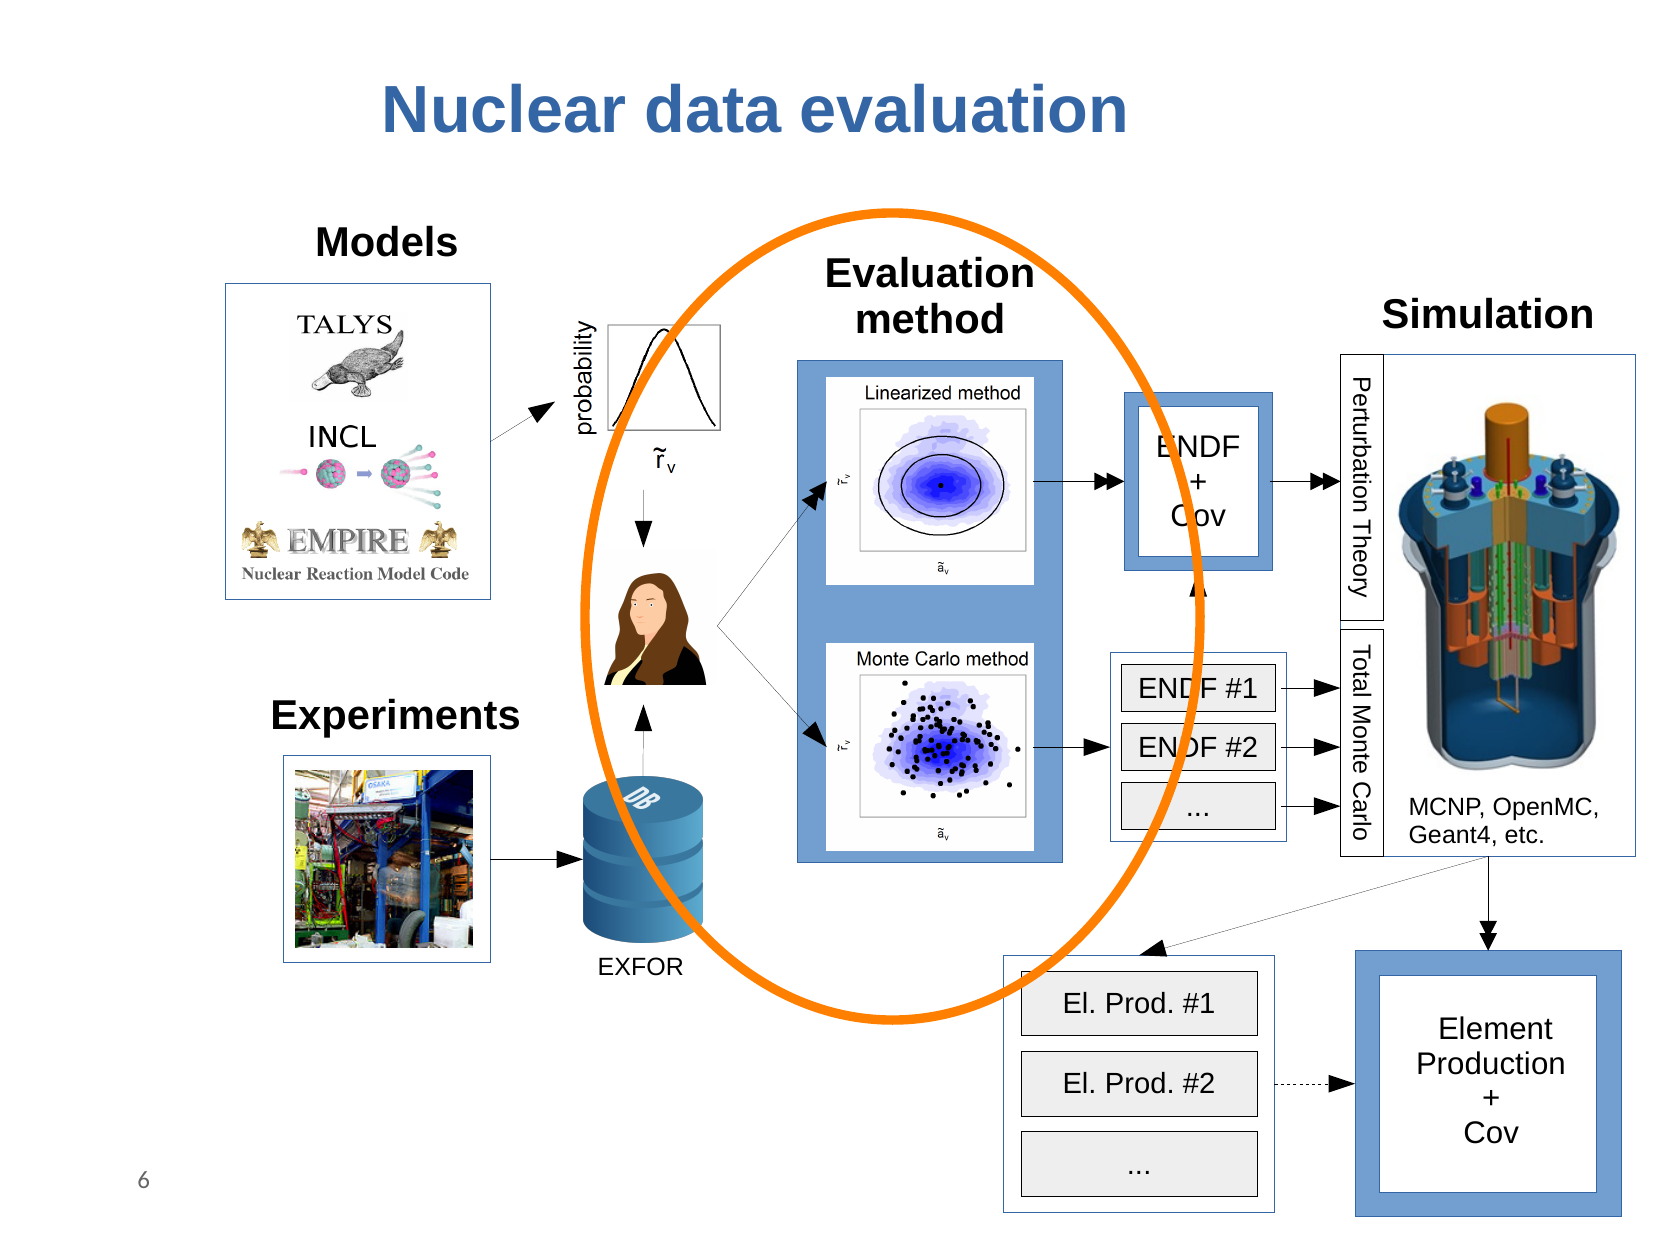

# Nuclear data evaluation
Models
Evaluation method
Simulation
ENDF
+
Cov
Perturbation Theory
ENDF #1
ENDF #2
...
Experiments
Total Monte Carlo
MCNP, OpenMC, Geant4, etc.
EXFOR
El. Prod. #1
 Element
Production
+
Cov
El. Prod. #2
...
6